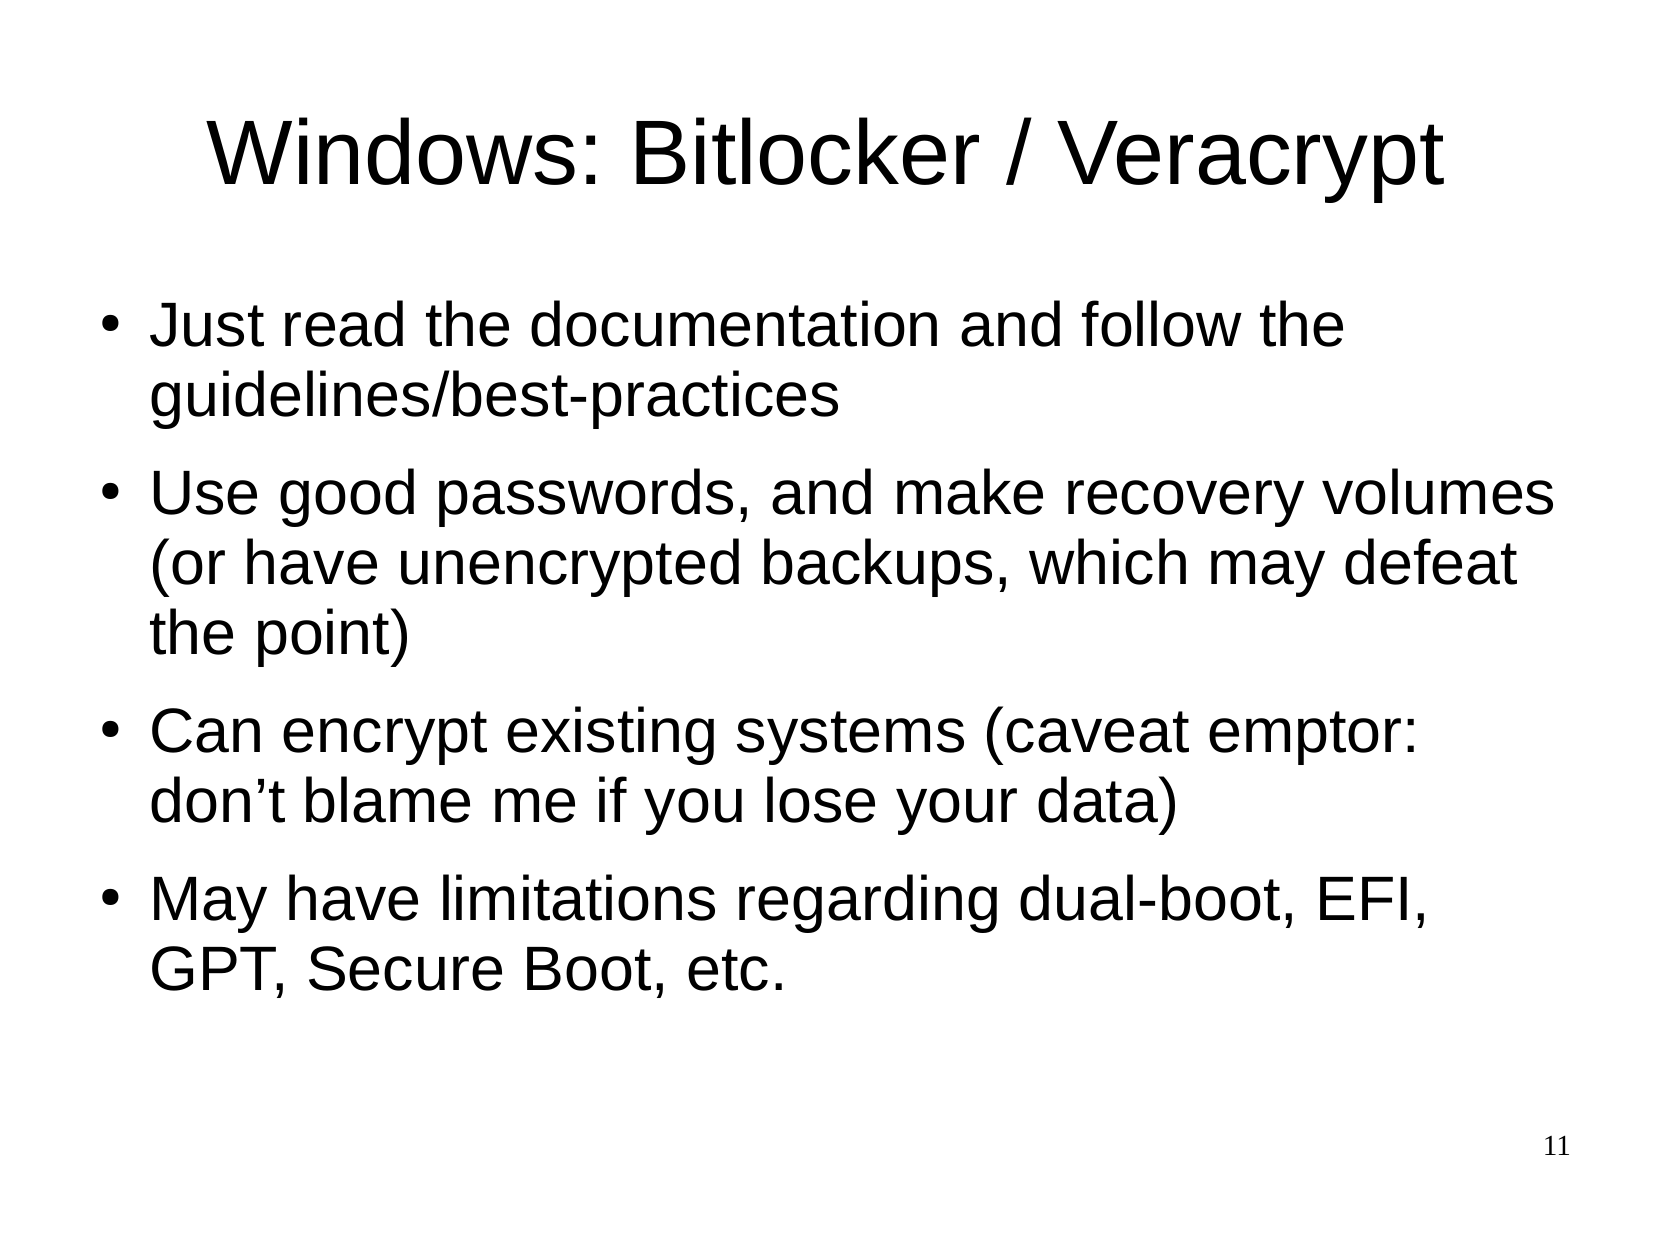

# Windows: Bitlocker / Veracrypt
Just read the documentation and follow the guidelines/best-practices
Use good passwords, and make recovery volumes (or have unencrypted backups, which may defeat the point)
Can encrypt existing systems (caveat emptor: don’t blame me if you lose your data)
May have limitations regarding dual-boot, EFI, GPT, Secure Boot, etc.
11